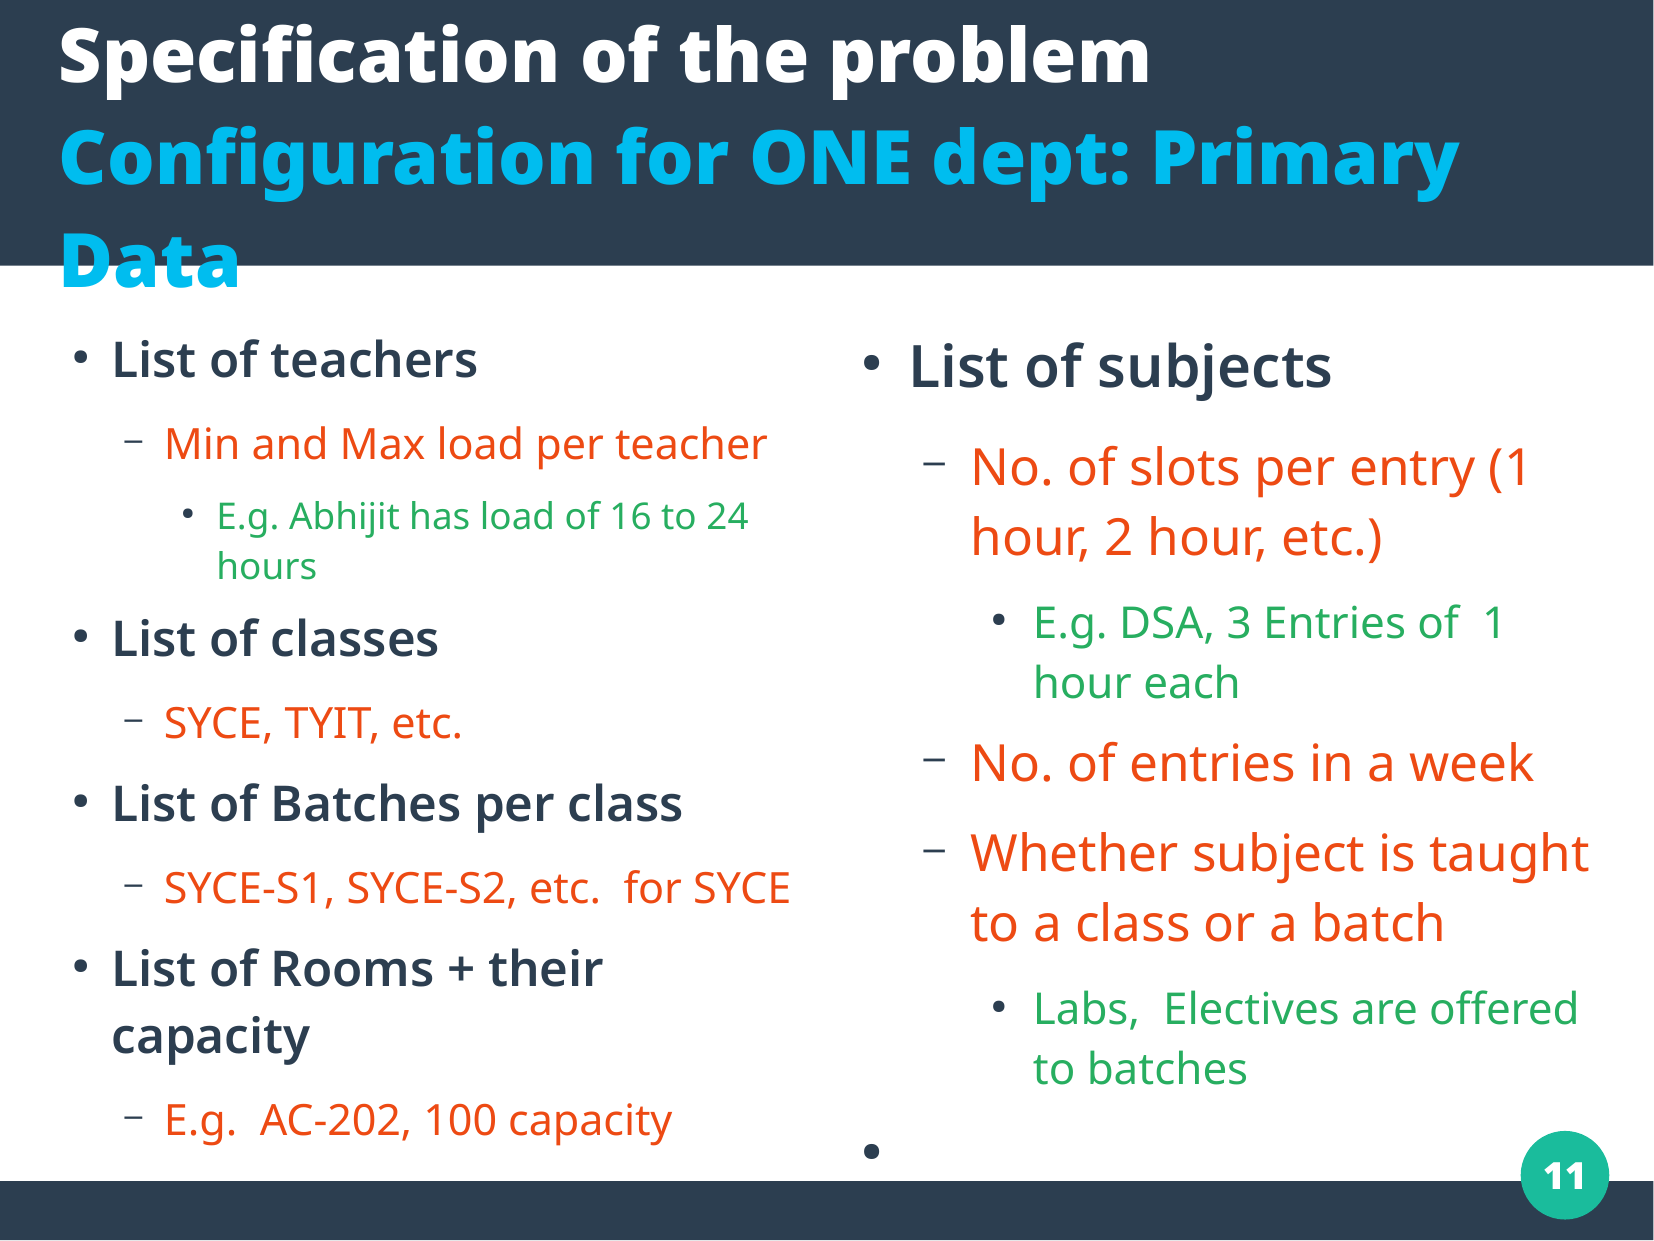

# Specification of the problem Configuration for ONE dept: Primary Data
List of teachers
Min and Max load per teacher
E.g. Abhijit has load of 16 to 24 hours
List of classes
SYCE, TYIT, etc.
List of Batches per class
SYCE-S1, SYCE-S2, etc. for SYCE
List of Rooms + their capacity
E.g. AC-202, 100 capacity
List of subjects
No. of slots per entry (1 hour, 2 hour, etc.)
E.g. DSA, 3 Entries of 1 hour each
No. of entries in a week
Whether subject is taught to a class or a batch
Labs, Electives are offered to batches
11